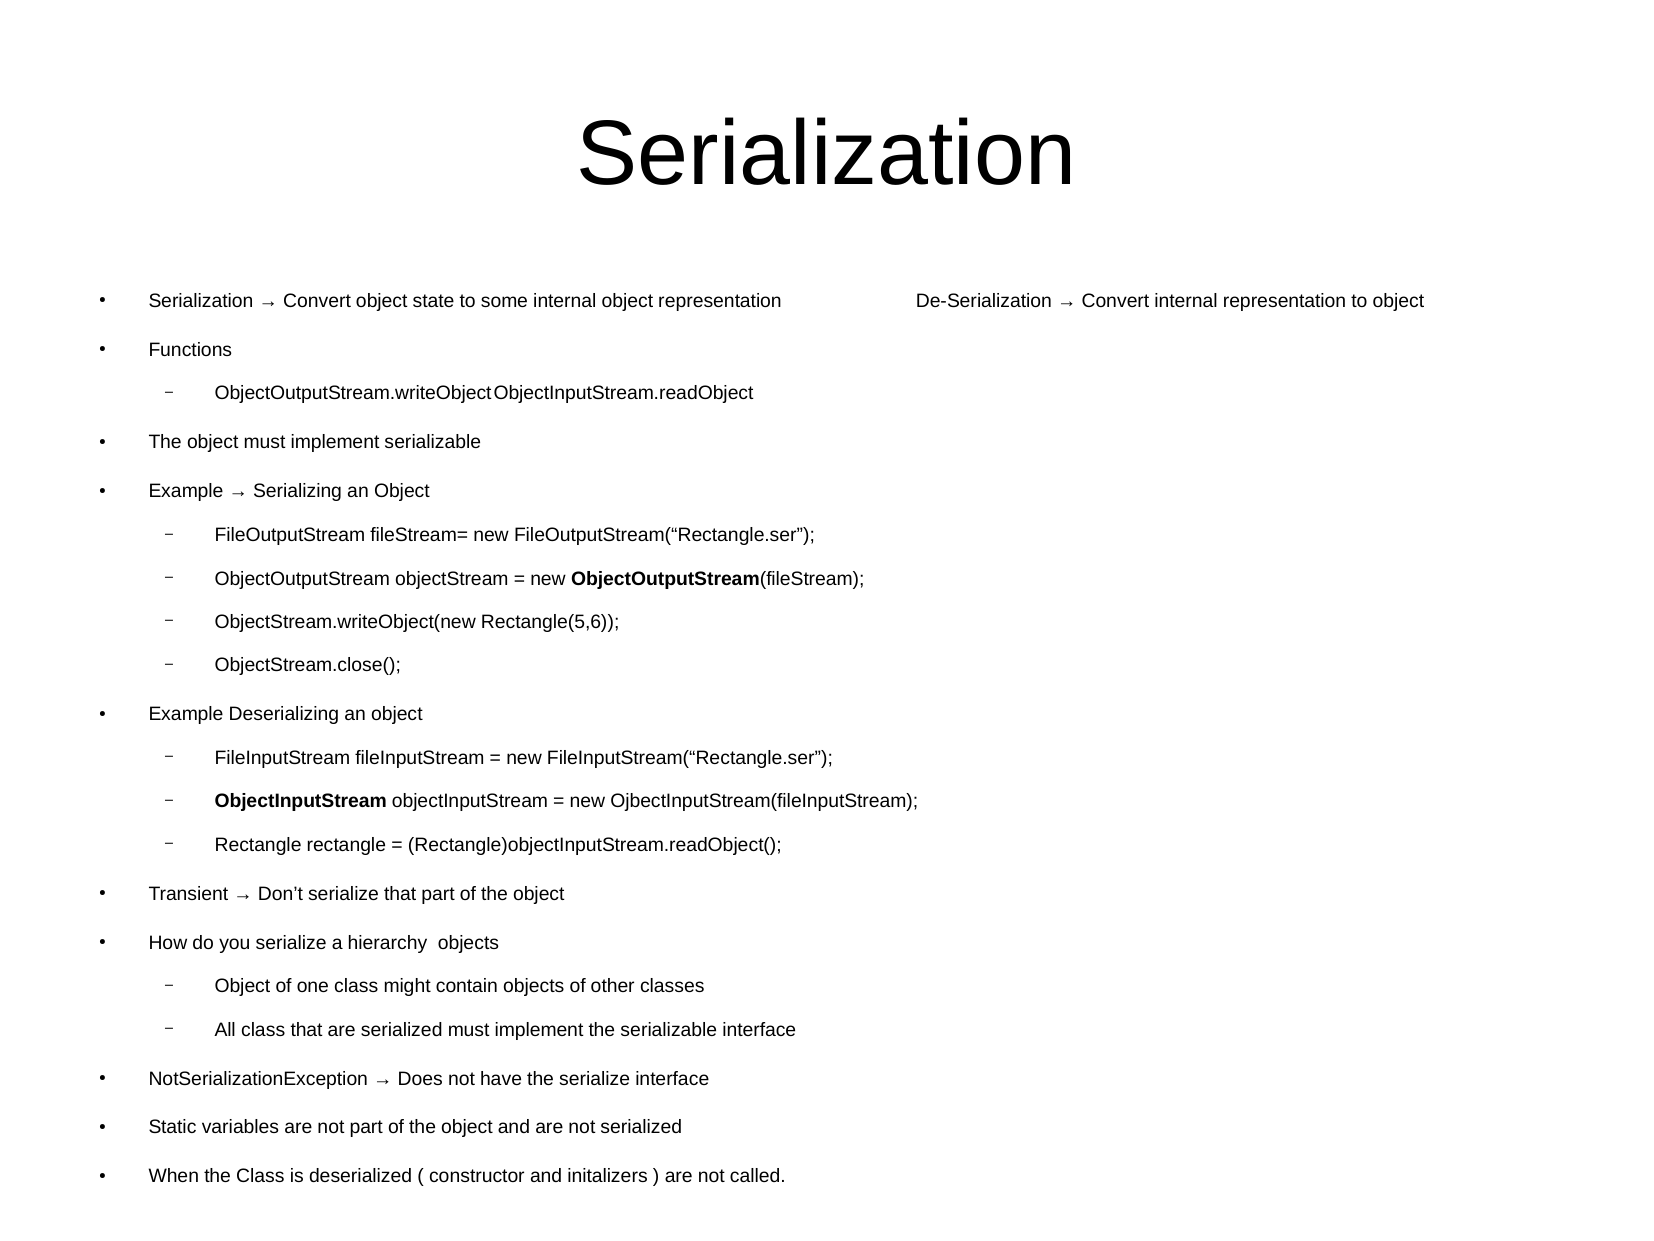

# Serialization
Serialization → Convert object state to some internal object representation			De-Serialization → Convert internal representation to object
Functions
ObjectOutputStream.writeObject				ObjectInputStream.readObject
The object must implement serializable
Example → Serializing an Object
FileOutputStream fileStream= new FileOutputStream(“Rectangle.ser”);
ObjectOutputStream objectStream = new ObjectOutputStream(fileStream);
ObjectStream.writeObject(new Rectangle(5,6));
ObjectStream.close();
Example Deserializing an object
FileInputStream fileInputStream = new FileInputStream(“Rectangle.ser”);
ObjectInputStream objectInputStream = new OjbectInputStream(fileInputStream);
Rectangle rectangle = (Rectangle)objectInputStream.readObject();
Transient → Don’t serialize that part of the object
How do you serialize a hierarchy objects
Object of one class might contain objects of other classes
All class that are serialized must implement the serializable interface
NotSerializationException → Does not have the serialize interface
Static variables are not part of the object and are not serialized
When the Class is deserialized ( constructor and initalizers ) are not called.